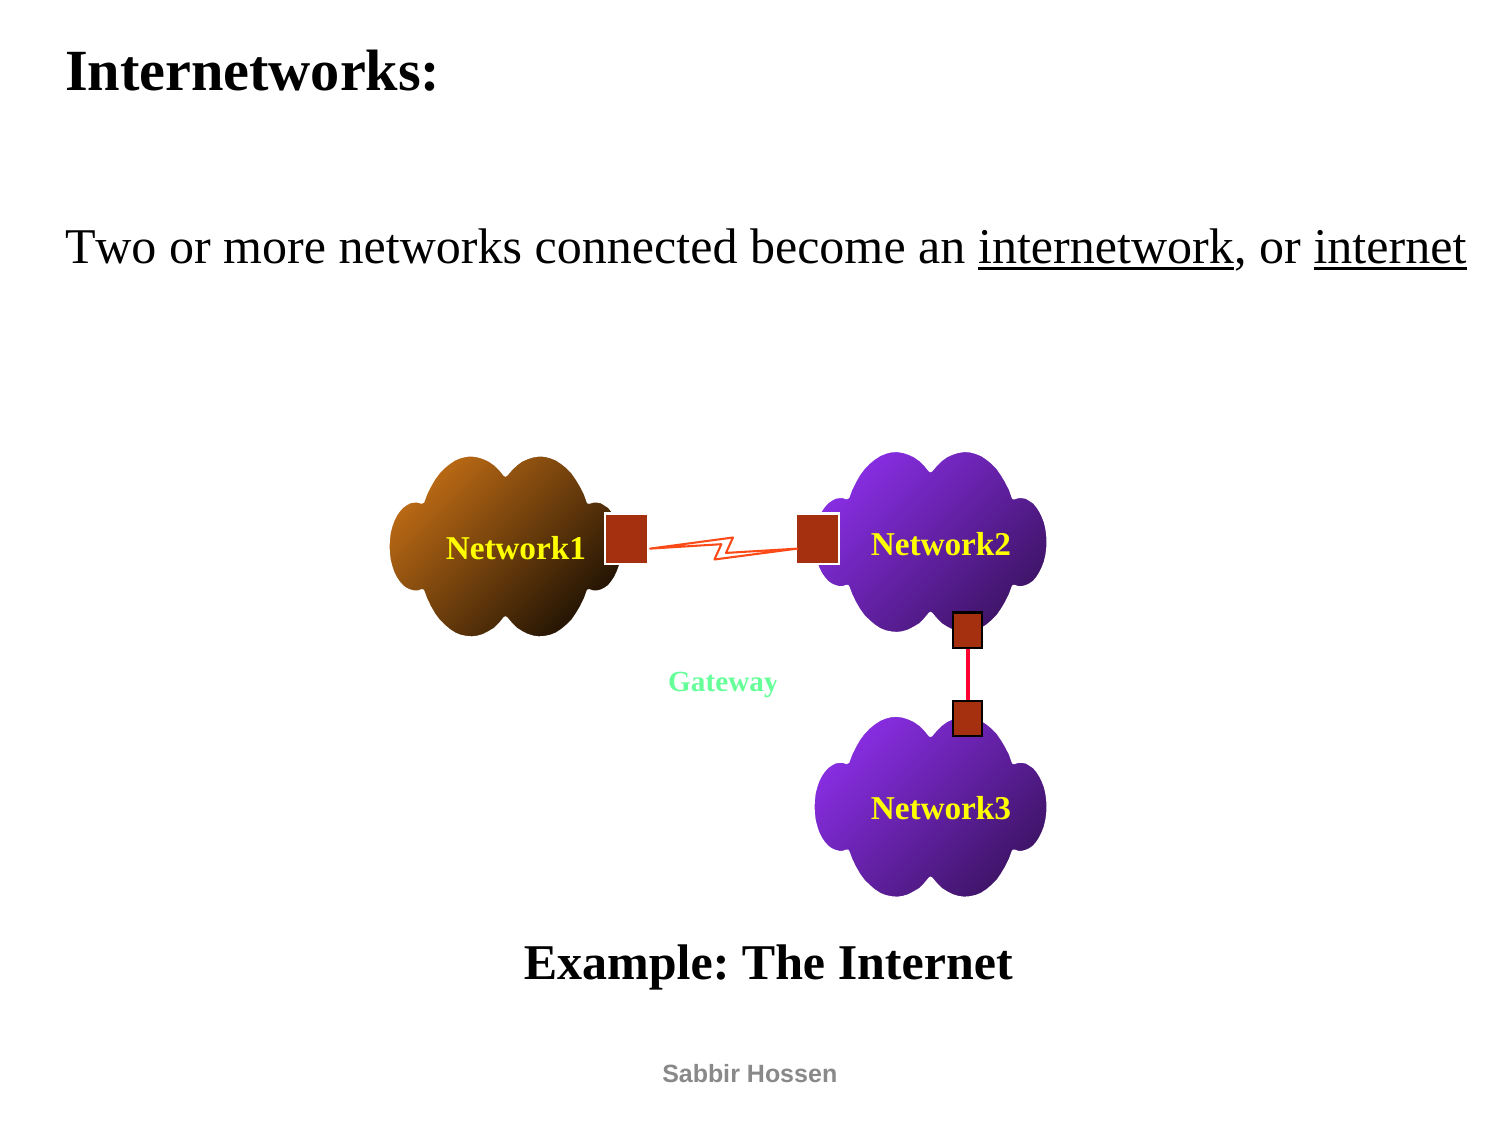

# Internetworks:
Two or more networks connected become an internetwork, or internet
Example: The Internet
Network2
Network1
Gateway
Network3
Sabbir Hossen